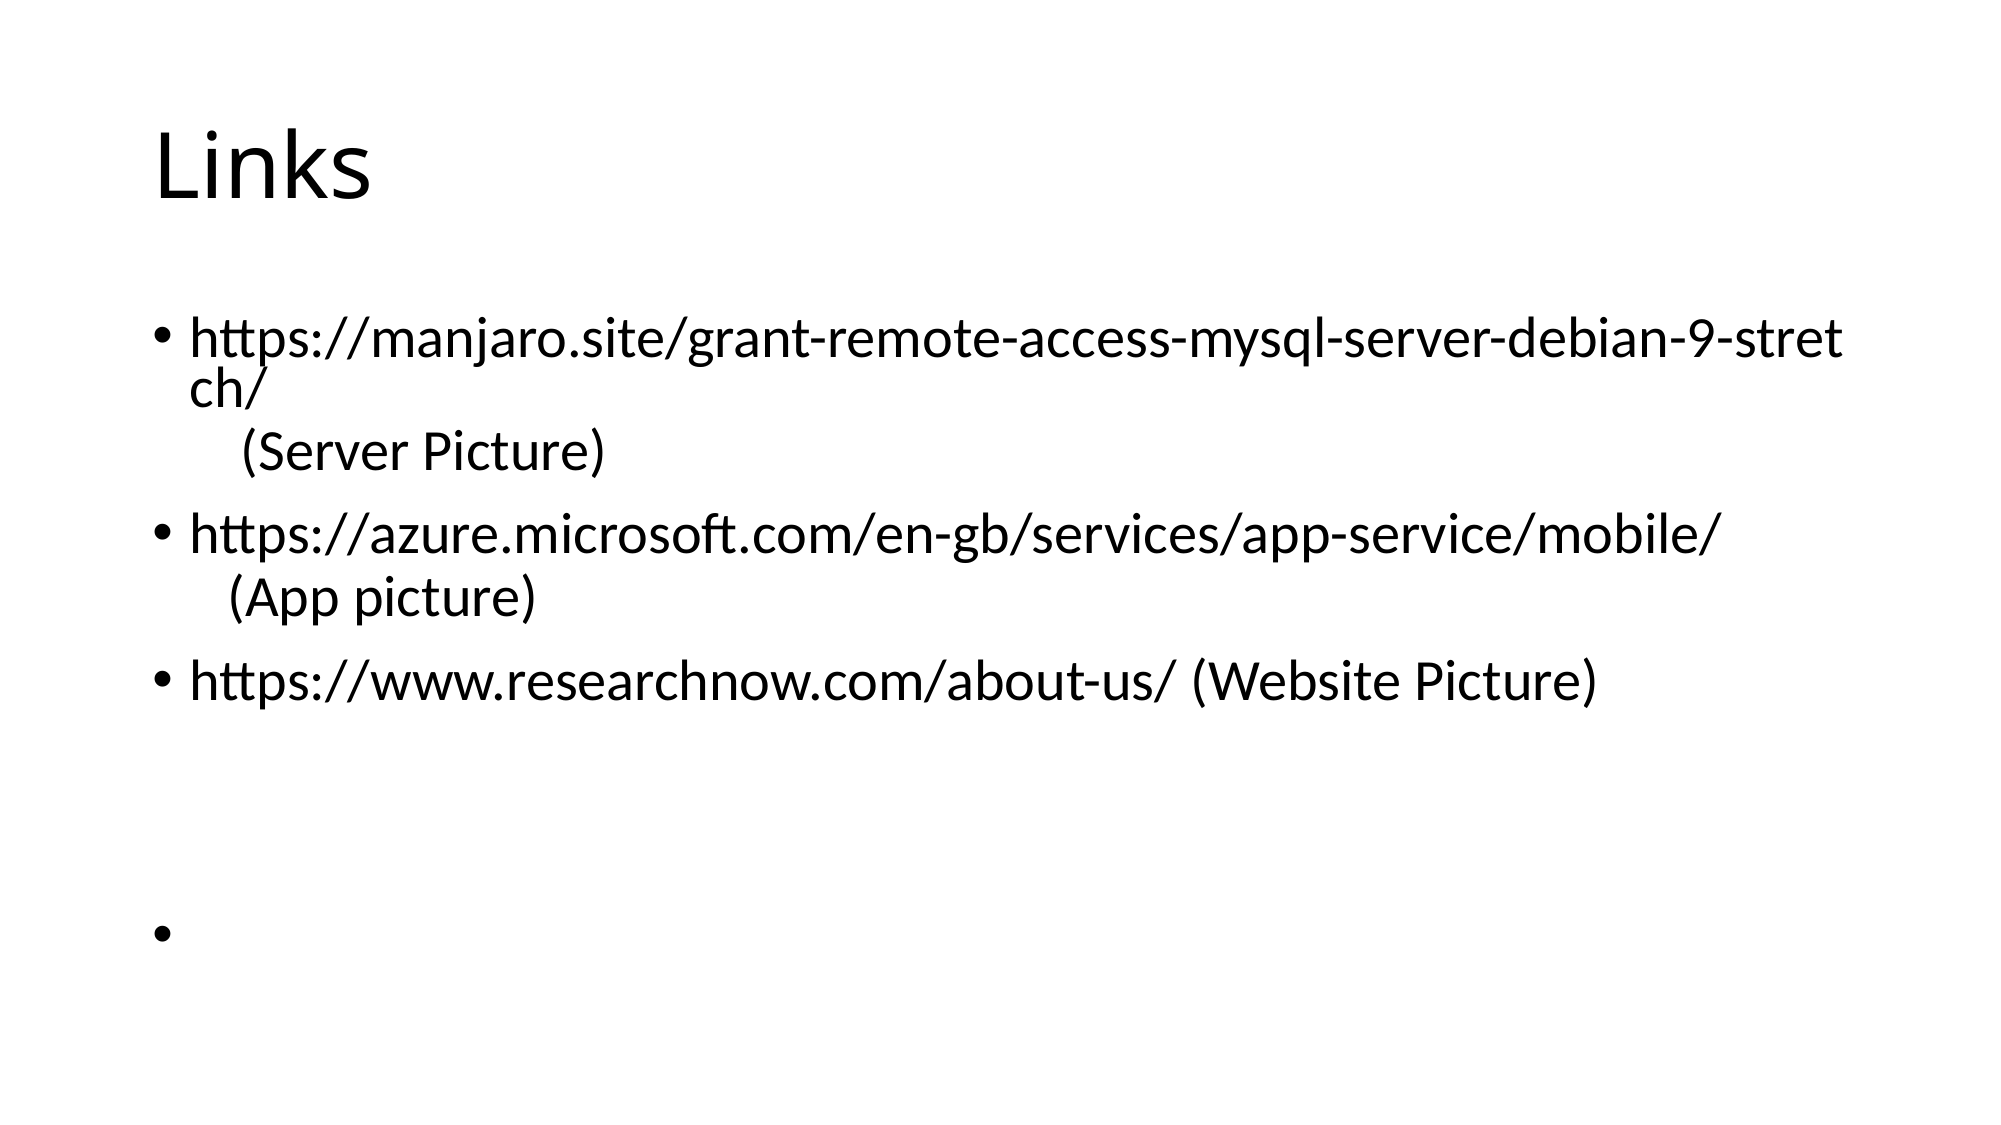

# Links
https://manjaro.site/grant-remote-access-mysql-server-debian-9-stretch/ (Server Picture)
https://azure.microsoft.com/en-gb/services/app-service/mobile/ (App picture)
https://www.researchnow.com/about-us/ (Website Picture)